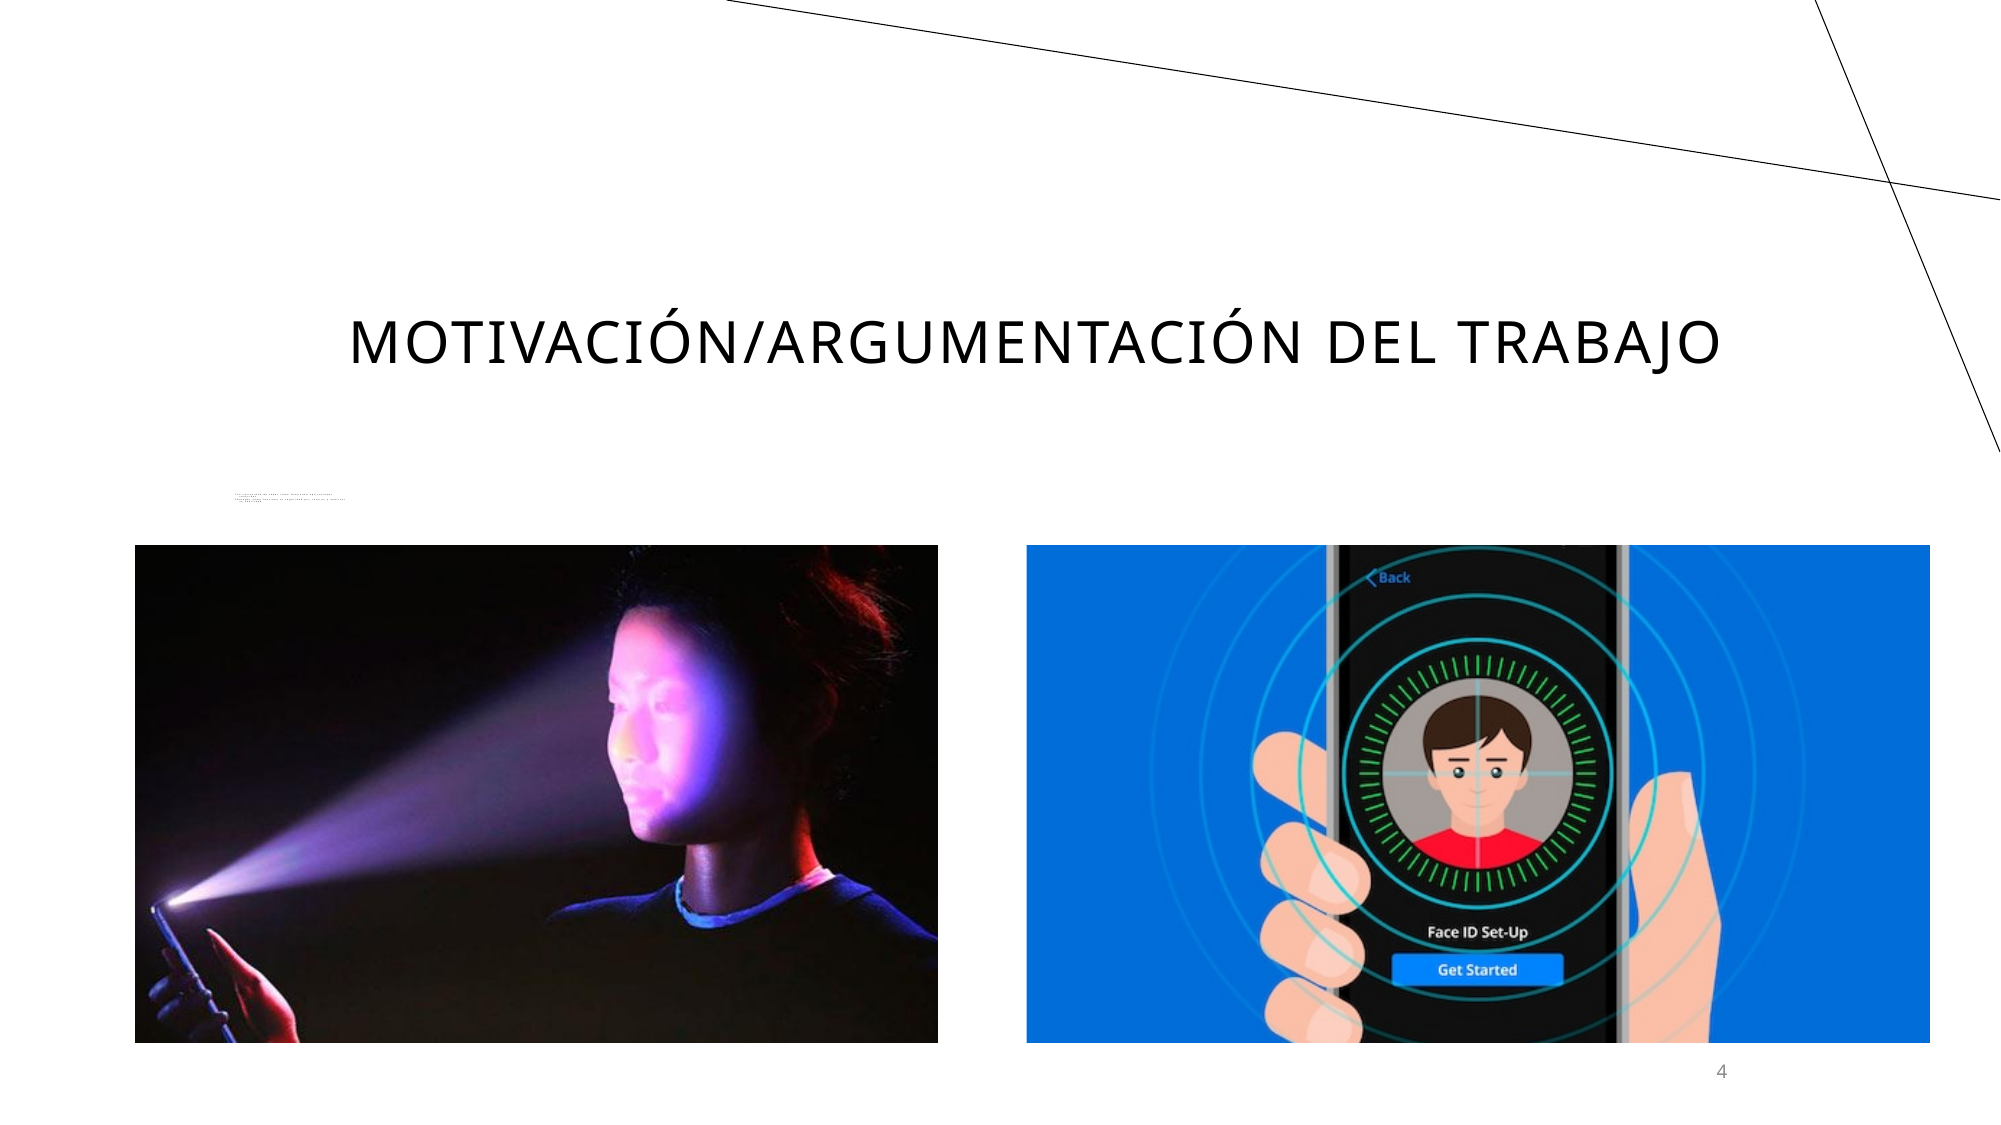

# Motivación/argumentación del trabajo
La curiosidad de saber cómo funcionan aplicaciones conocidas.
Enteder cómo funciona la seguridad por rostros y analizar su fiabilidad